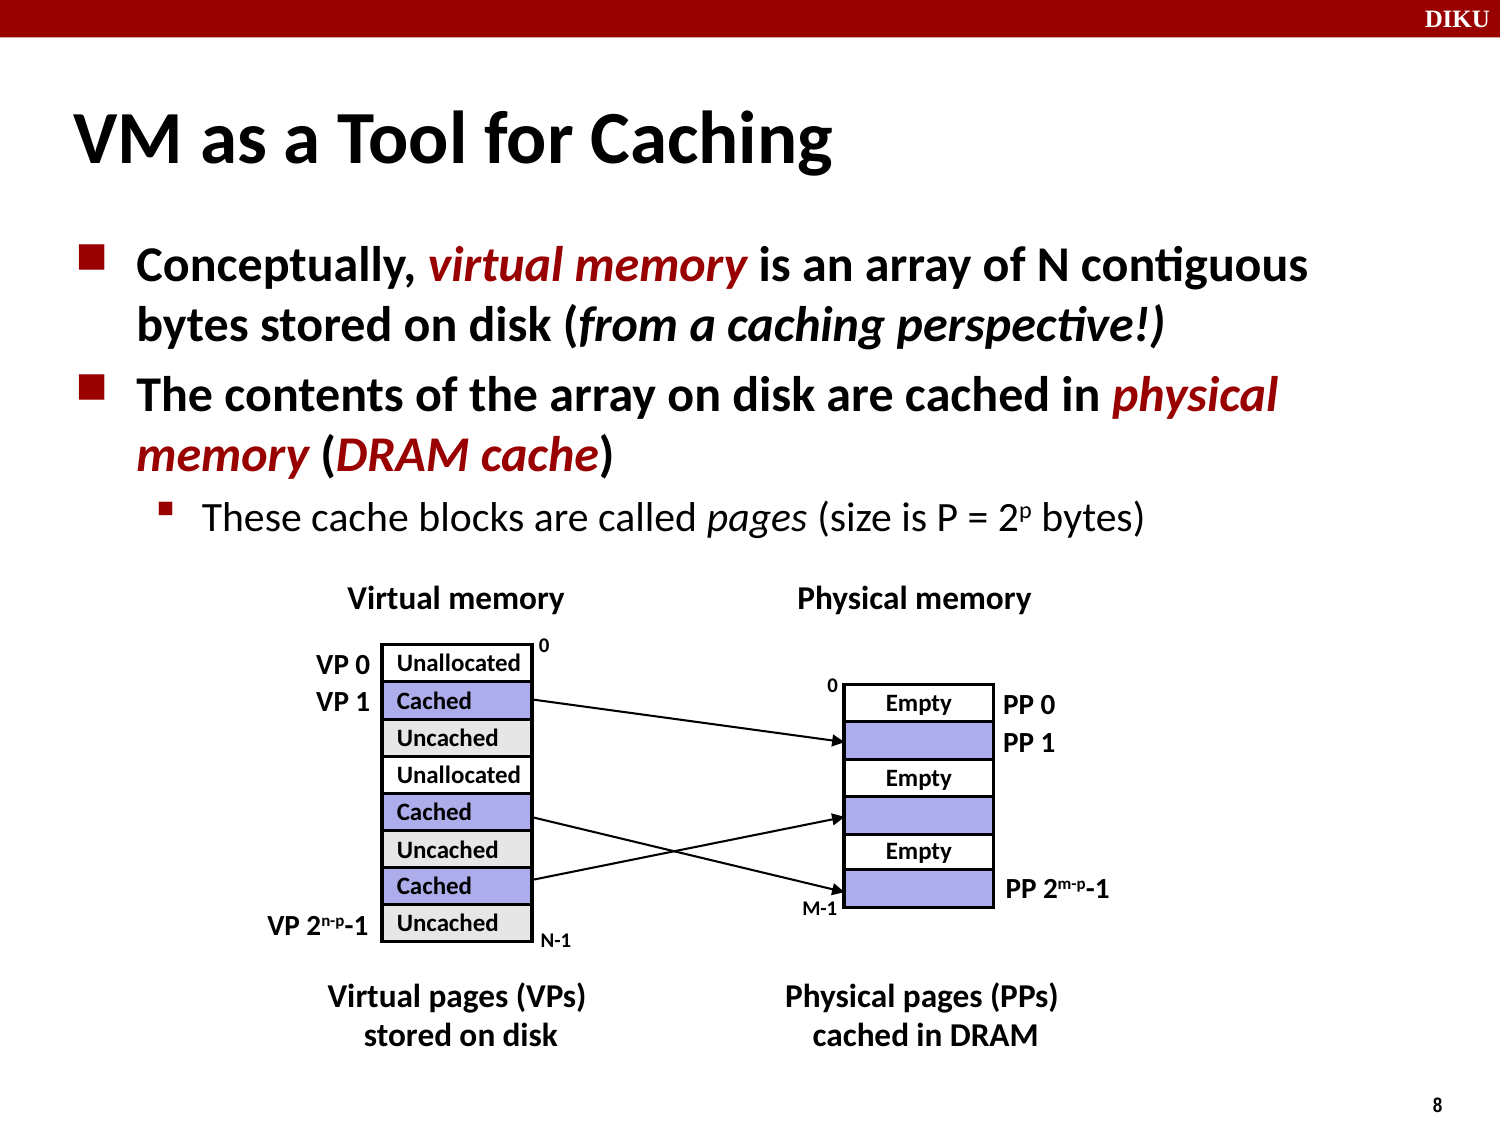

# VM as a Tool for Caching
Conceptually, virtual memory is an array of N contiguous bytes stored on disk (from a caching perspective!)
The contents of the array on disk are cached in physical memory (DRAM cache)
These cache blocks are called pages (size is P = 2p bytes)
Virtual memory
Physical memory
0
VP 0
Unallocated
0
PP 0
VP 1
Cached
Empty
PP 1
Uncached
Unallocated
Empty
Cached
Uncached
Empty
PP 2m-p-1
Cached
M-1
VP 2n-p-1
Uncached
N-1
Virtual pages (VPs)
stored on disk
Physical pages (PPs)
cached in DRAM